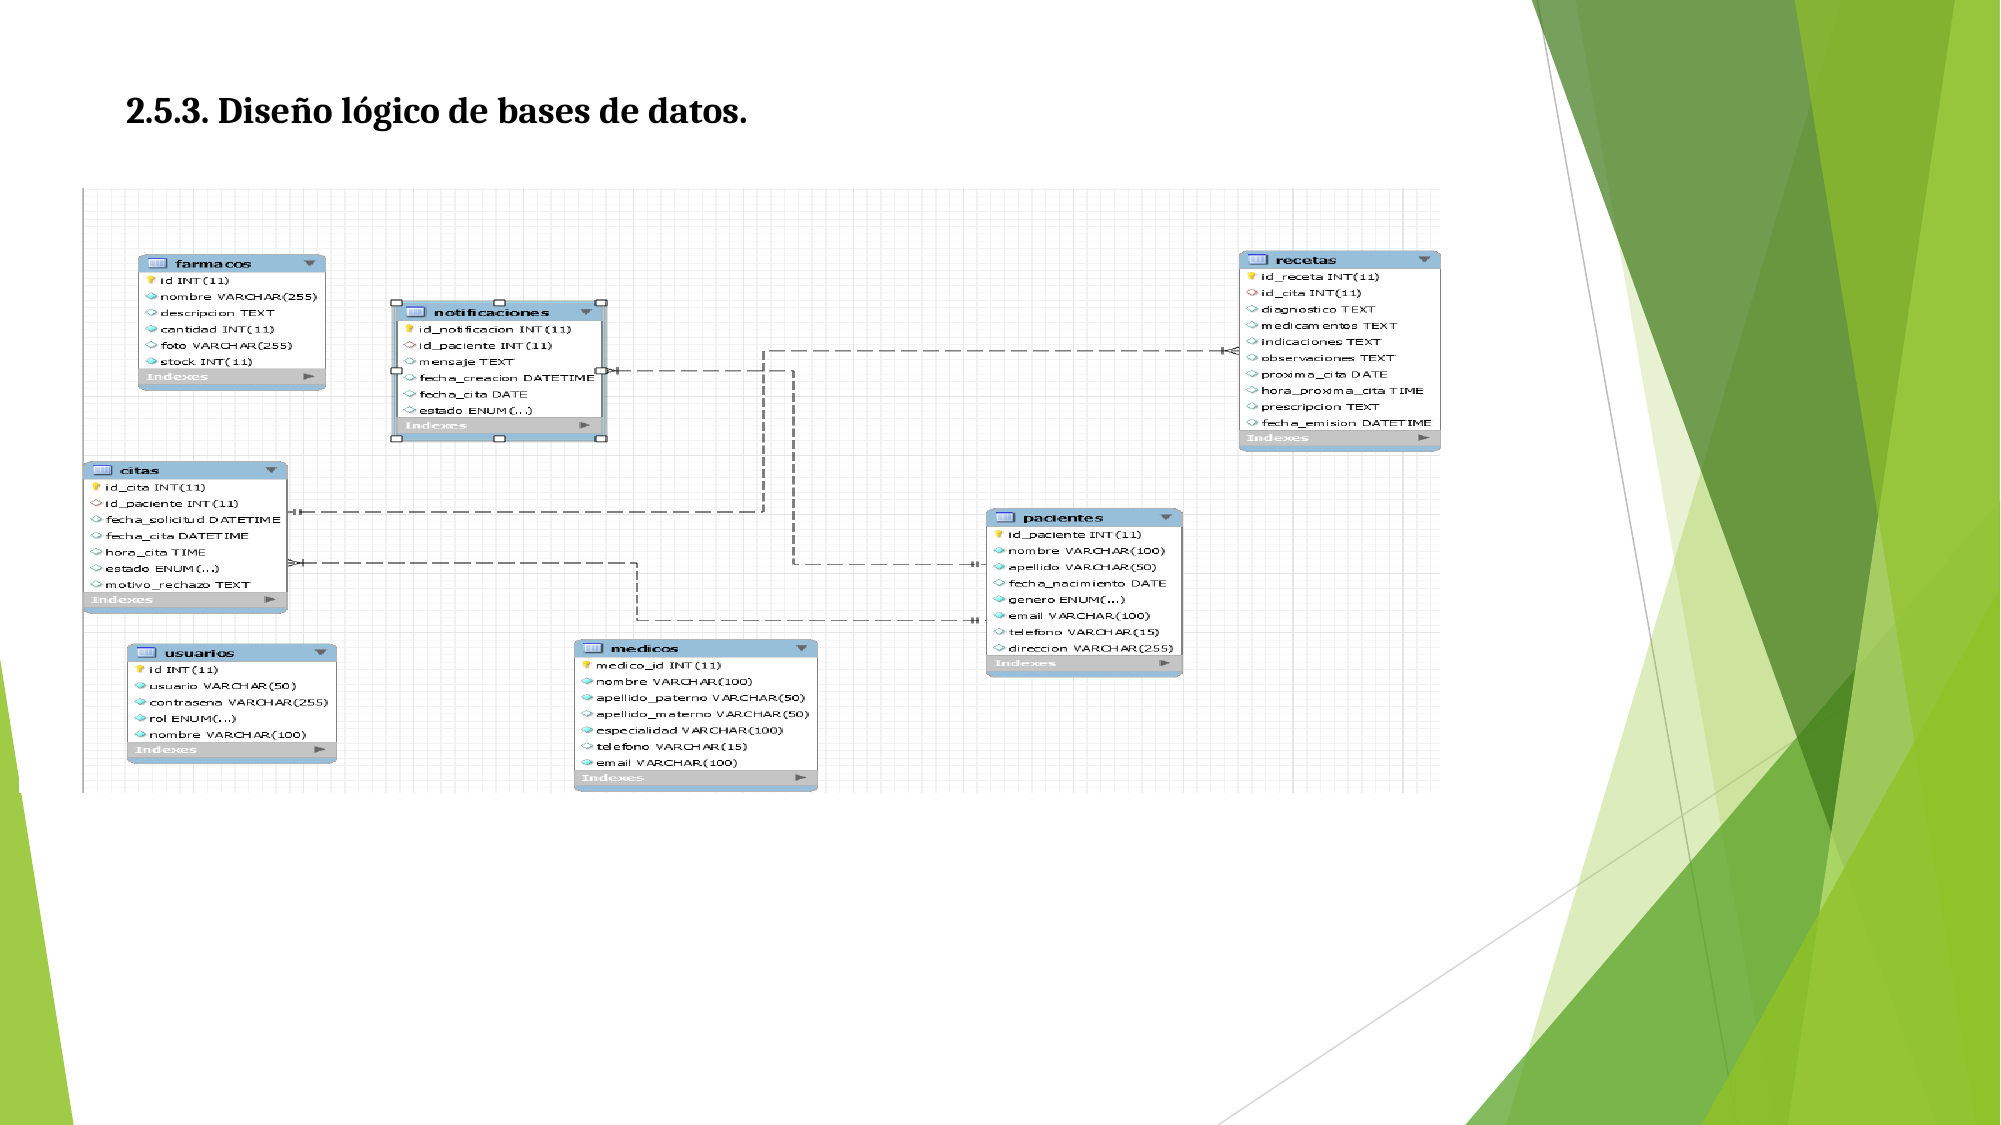

# 2.5.3. Diseño lógico de bases de datos.